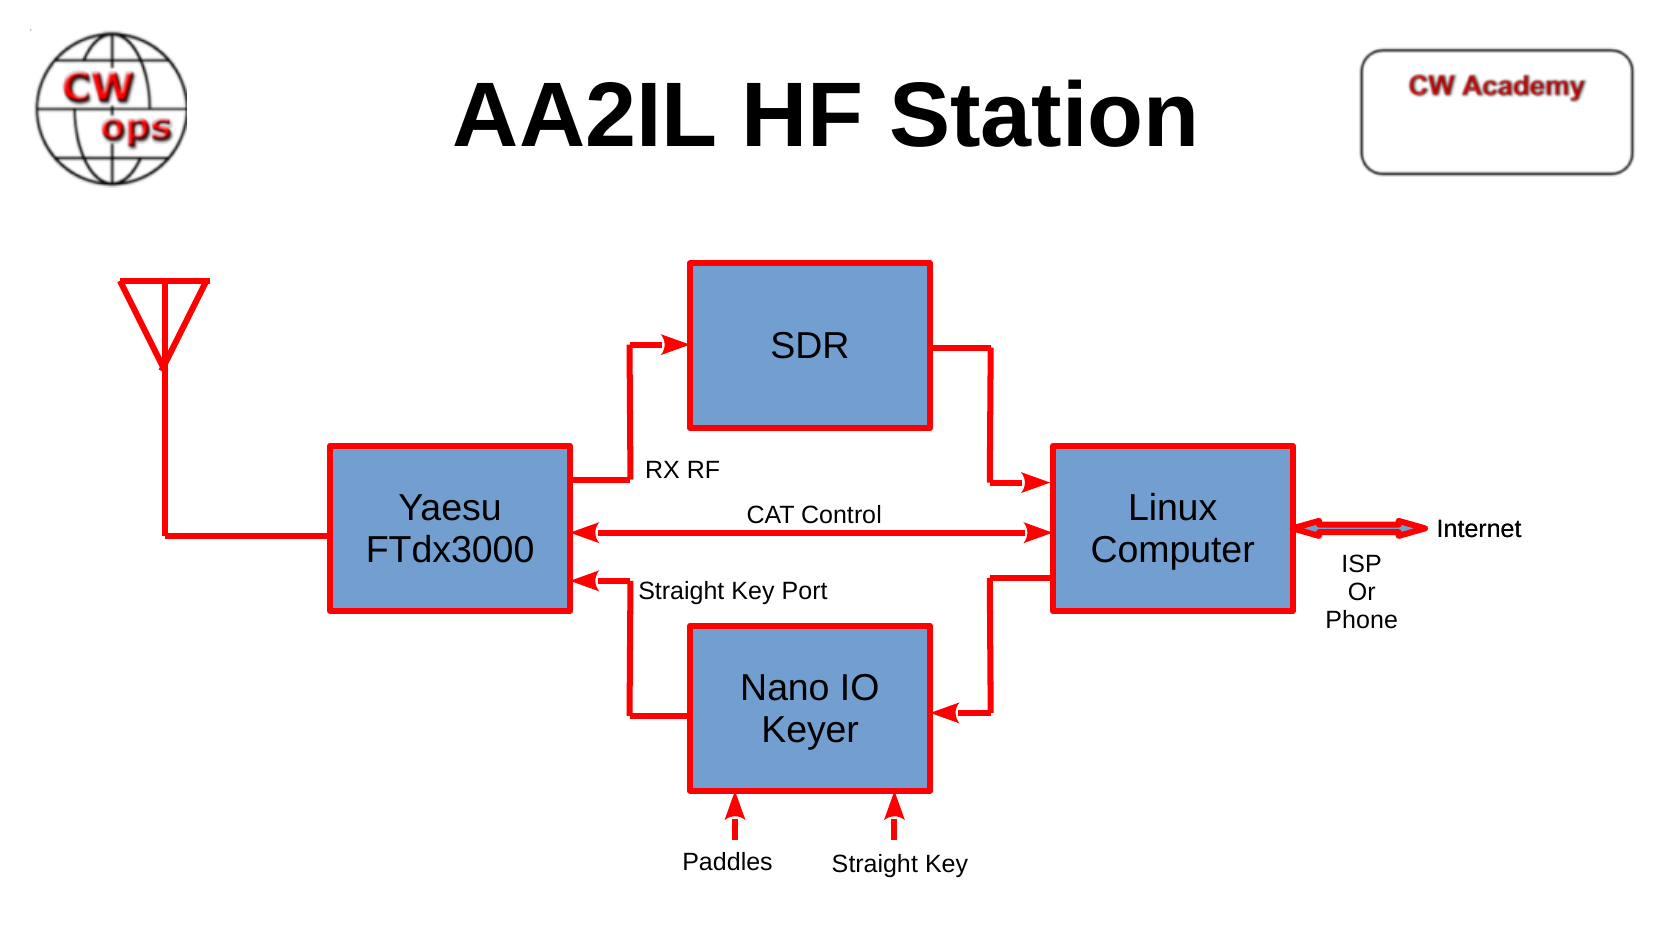

# AA2IL HF Station
SDR
Yaesu
FTdx3000
Linux
Computer
RX RF
CAT Control
Internet
Internet
ISP
Or
Phone
Straight Key Port
Nano IO
Keyer
Paddles
Straight Key